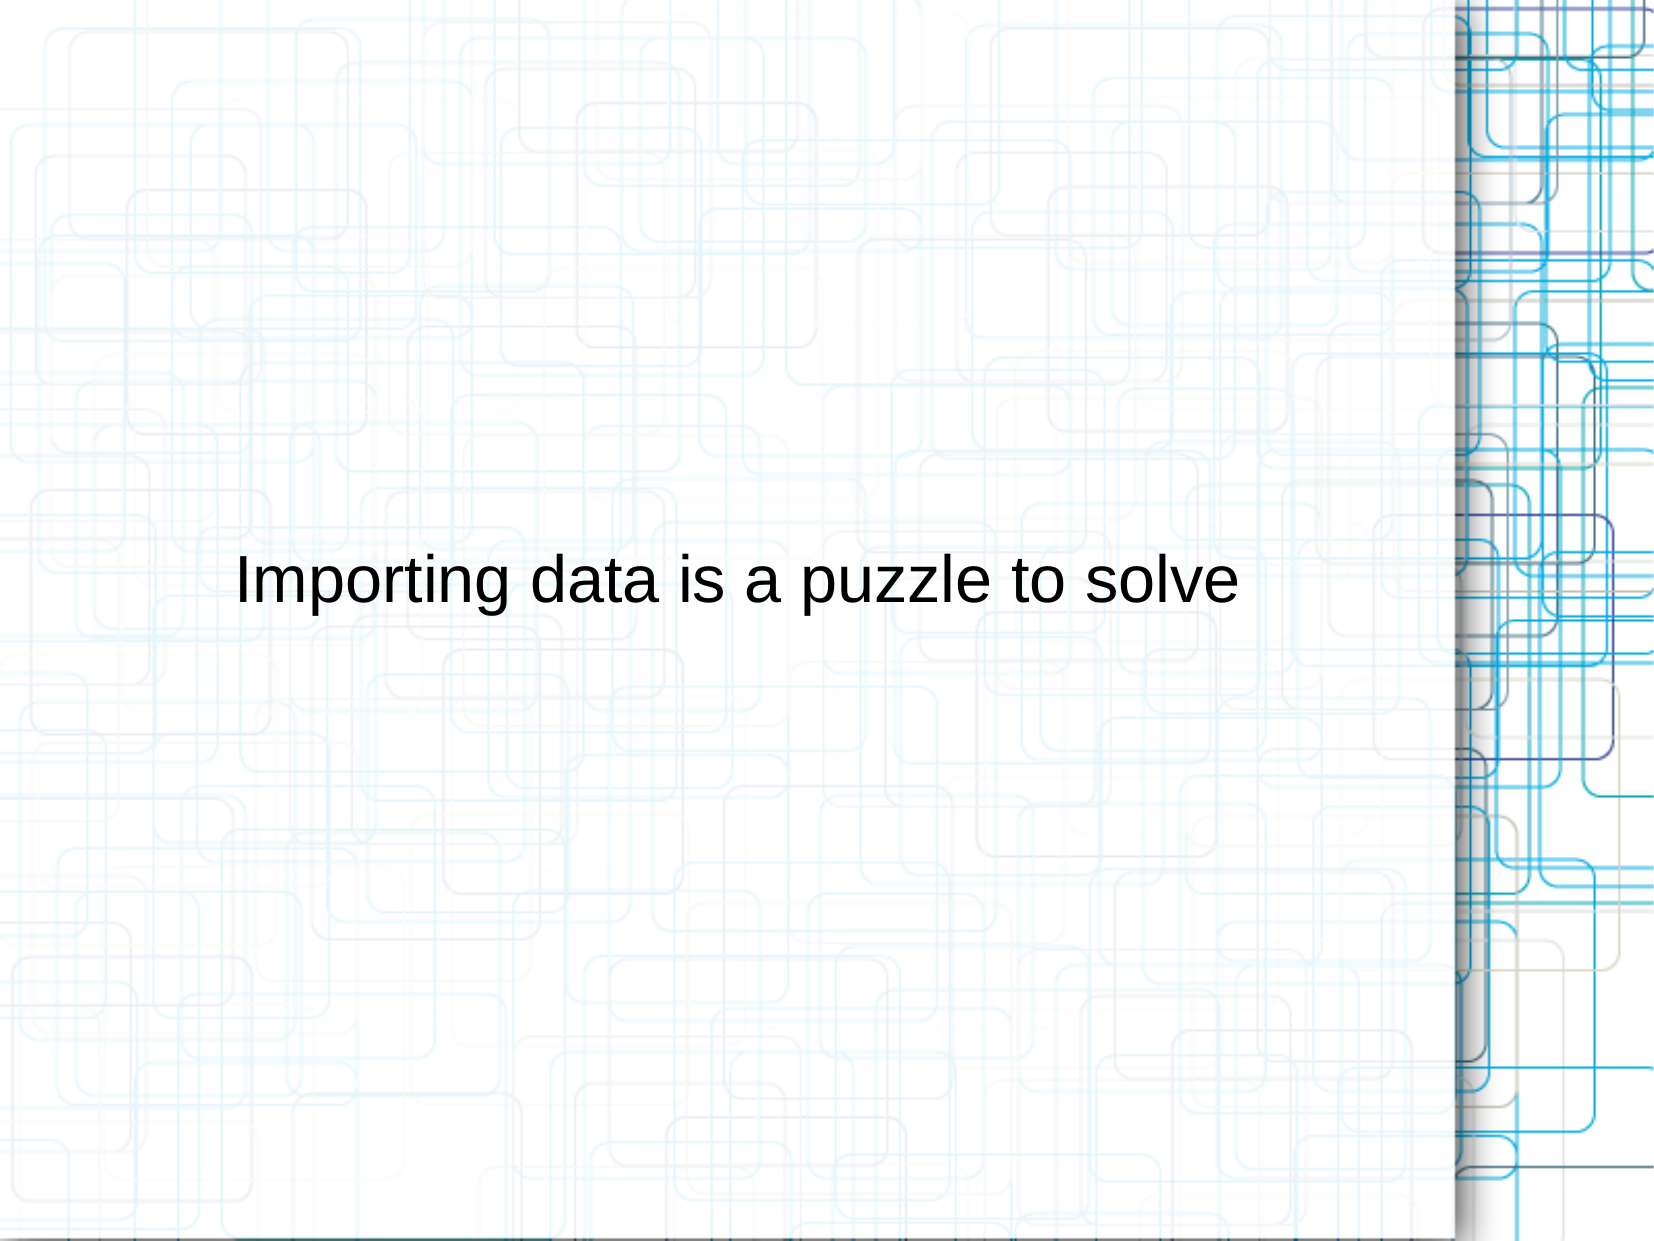

# Importing data is a puzzle to solve